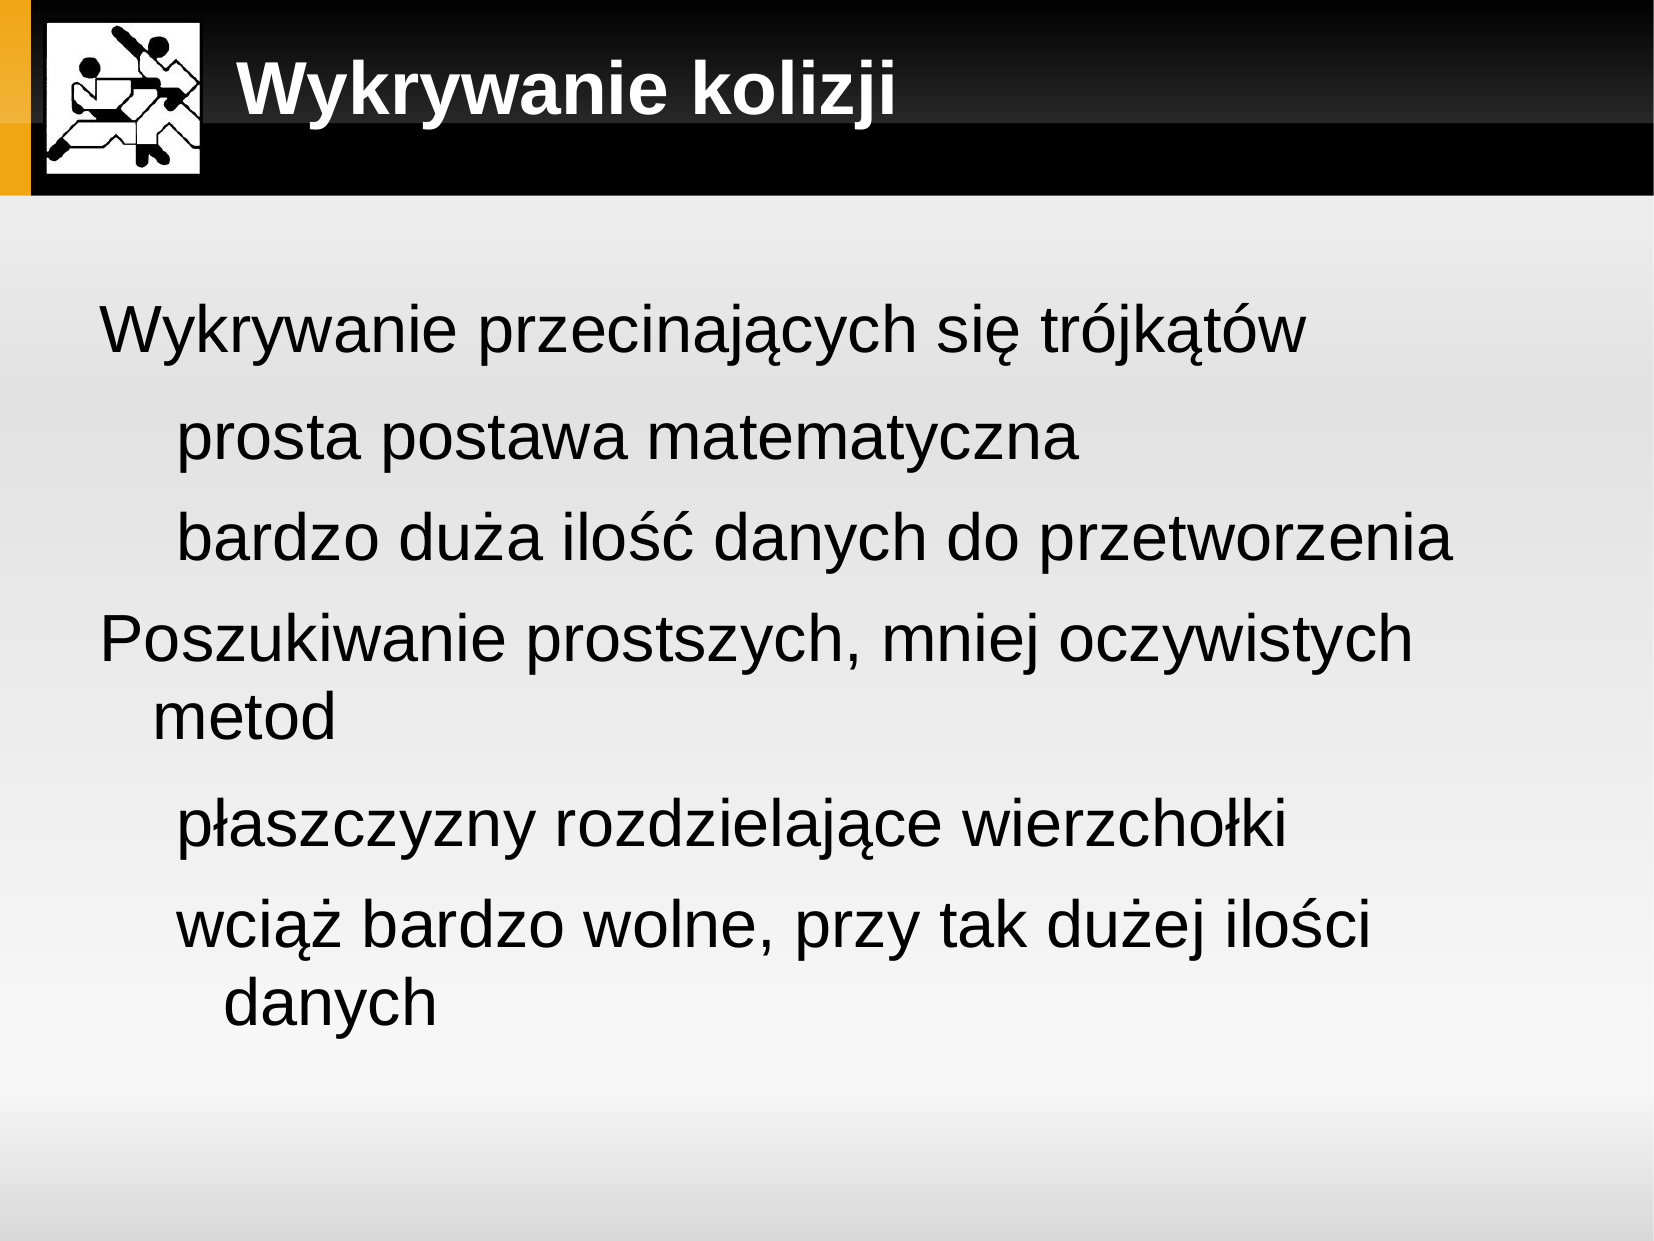

Wykrywanie kolizji
Wykrywanie przecinających się trójkątów
prosta postawa matematyczna
bardzo duża ilość danych do przetworzenia
Poszukiwanie prostszych, mniej oczywistych metod
płaszczyzny rozdzielające wierzchołki
wciąż bardzo wolne, przy tak dużej ilości danych